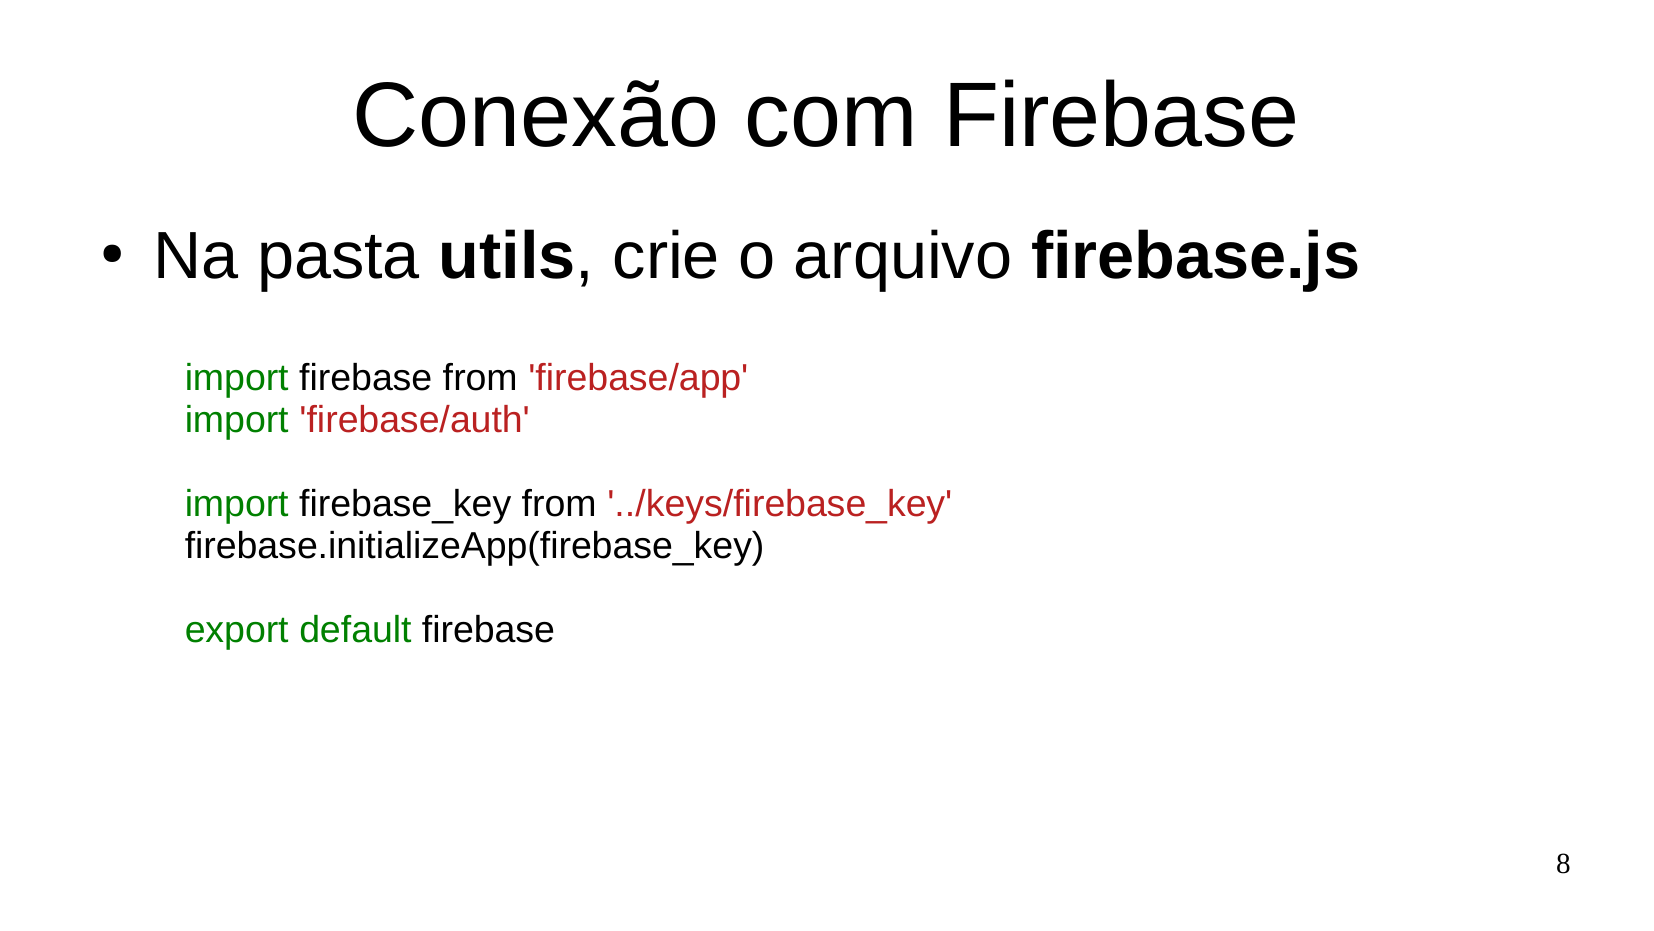

# Conexão com Firebase
Na pasta utils, crie o arquivo firebase.js
import firebase from 'firebase/app'
import 'firebase/auth'
import firebase_key from '../keys/firebase_key'
firebase.initializeApp(firebase_key)
export default firebase
8